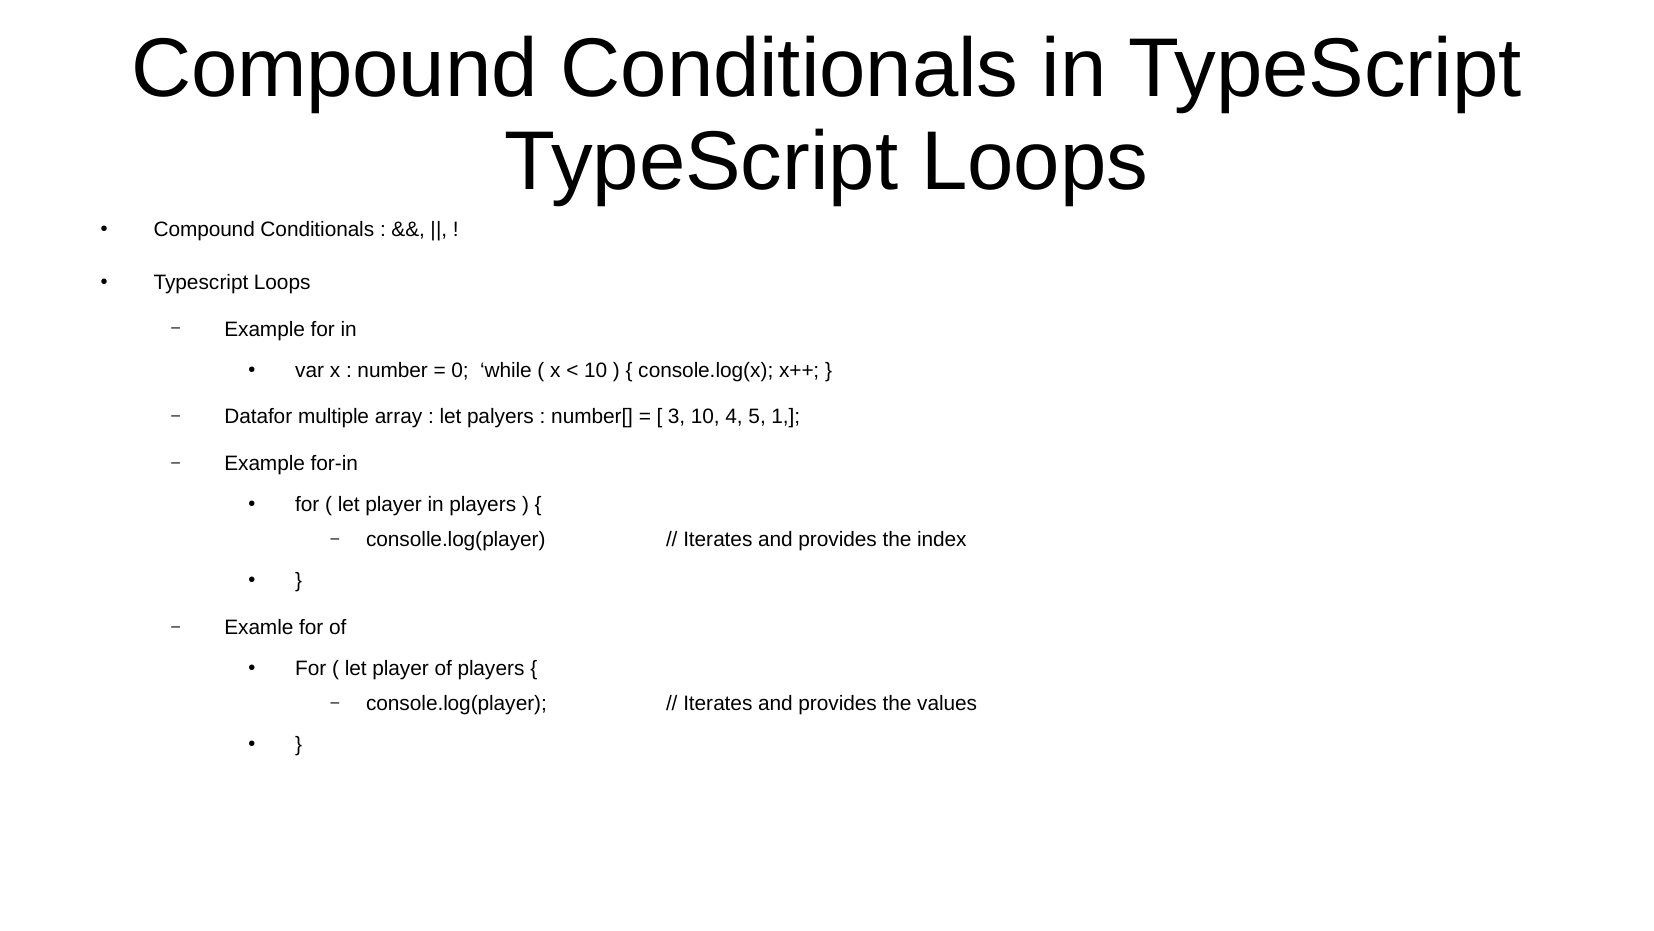

# Compound Conditionals in TypeScript TypeScript Loops
Compound Conditionals : &&, ||, !
Typescript Loops
Example for in
var x : number = 0; ‘while ( x < 10 ) { console.log(x); x++; }
Datafor multiple array : let palyers : number[] = [ 3, 10, 4, 5, 1,];
Example for-in
for ( let player in players ) {
consolle.log(player) 		// Iterates and provides the index
}
Examle for of
For ( let player of players {
console.log(player); 		// Iterates and provides the values
}